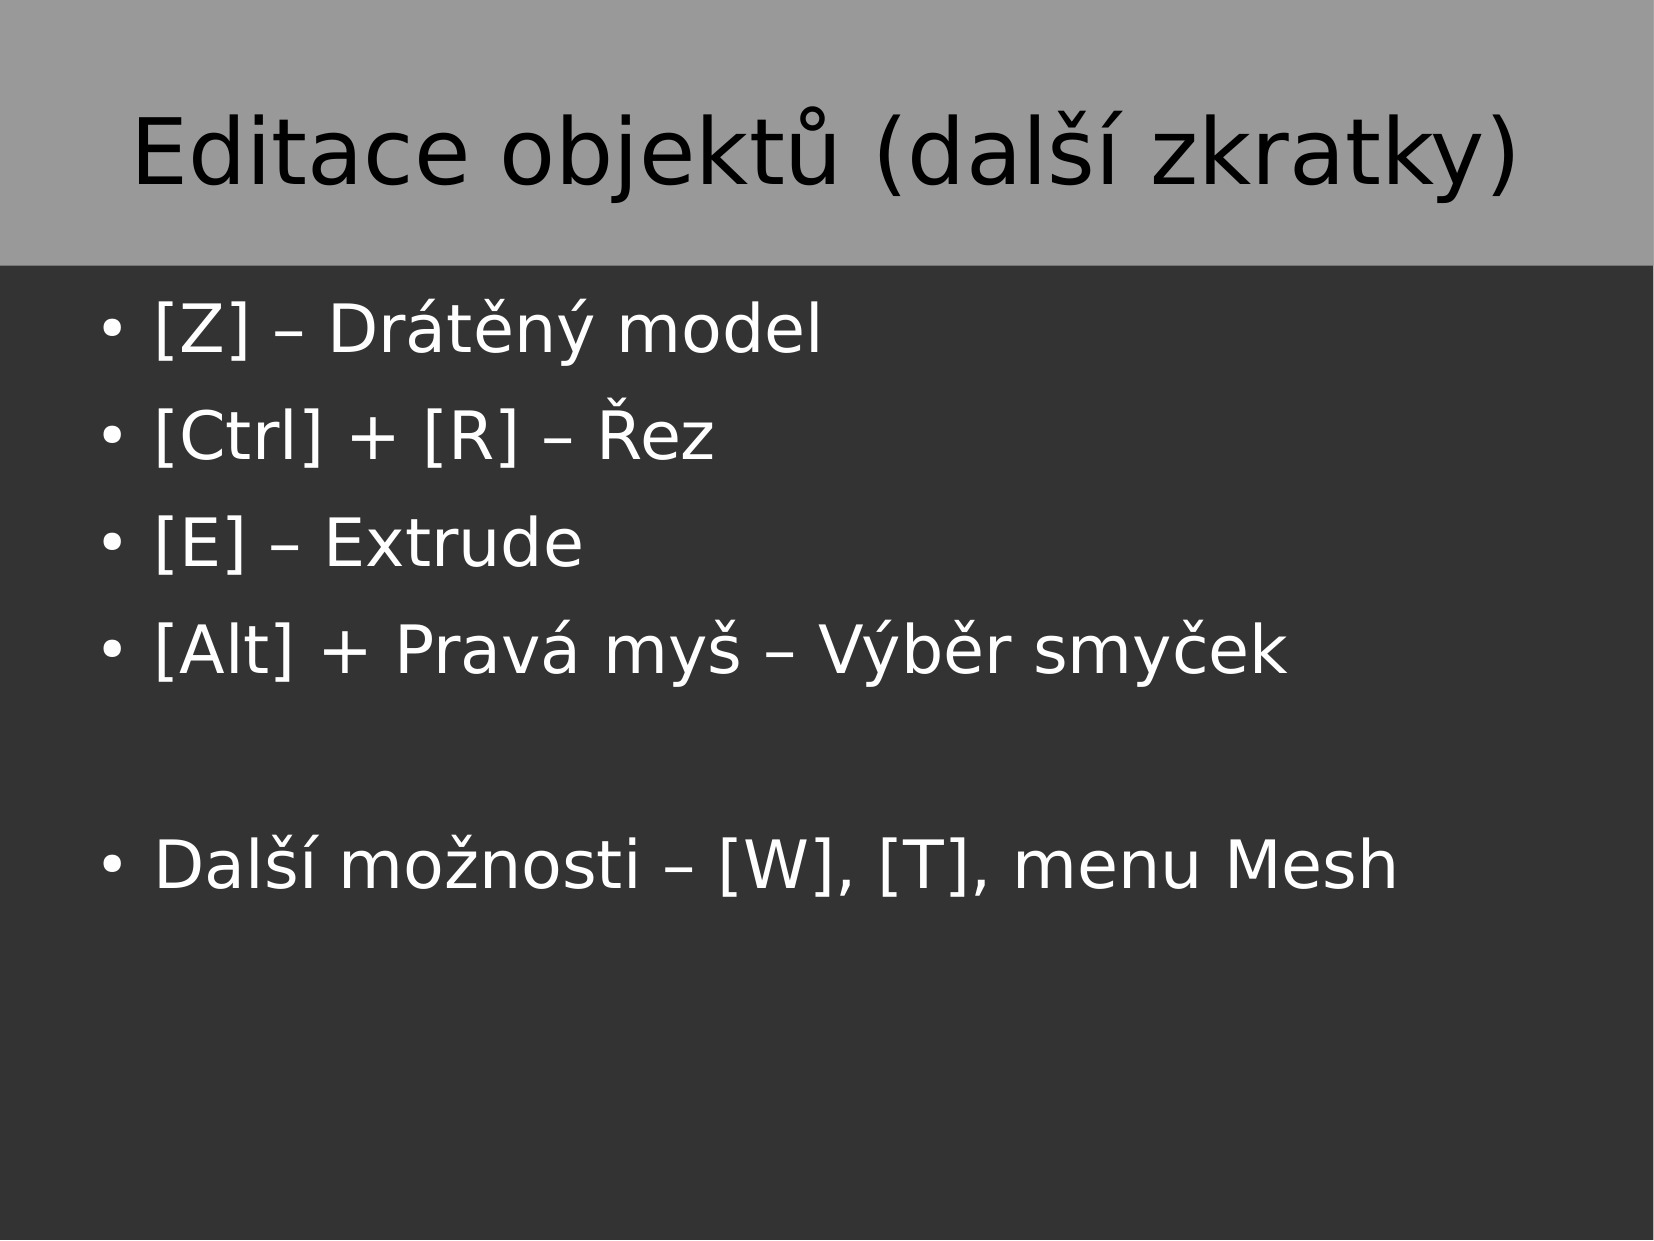

# Editace objektů (další zkratky)
[Z] – Drátěný model
[Ctrl] + [R] – Řez
[E] – Extrude
[Alt] + Pravá myš – Výběr smyček
Další možnosti – [W], [T], menu Mesh